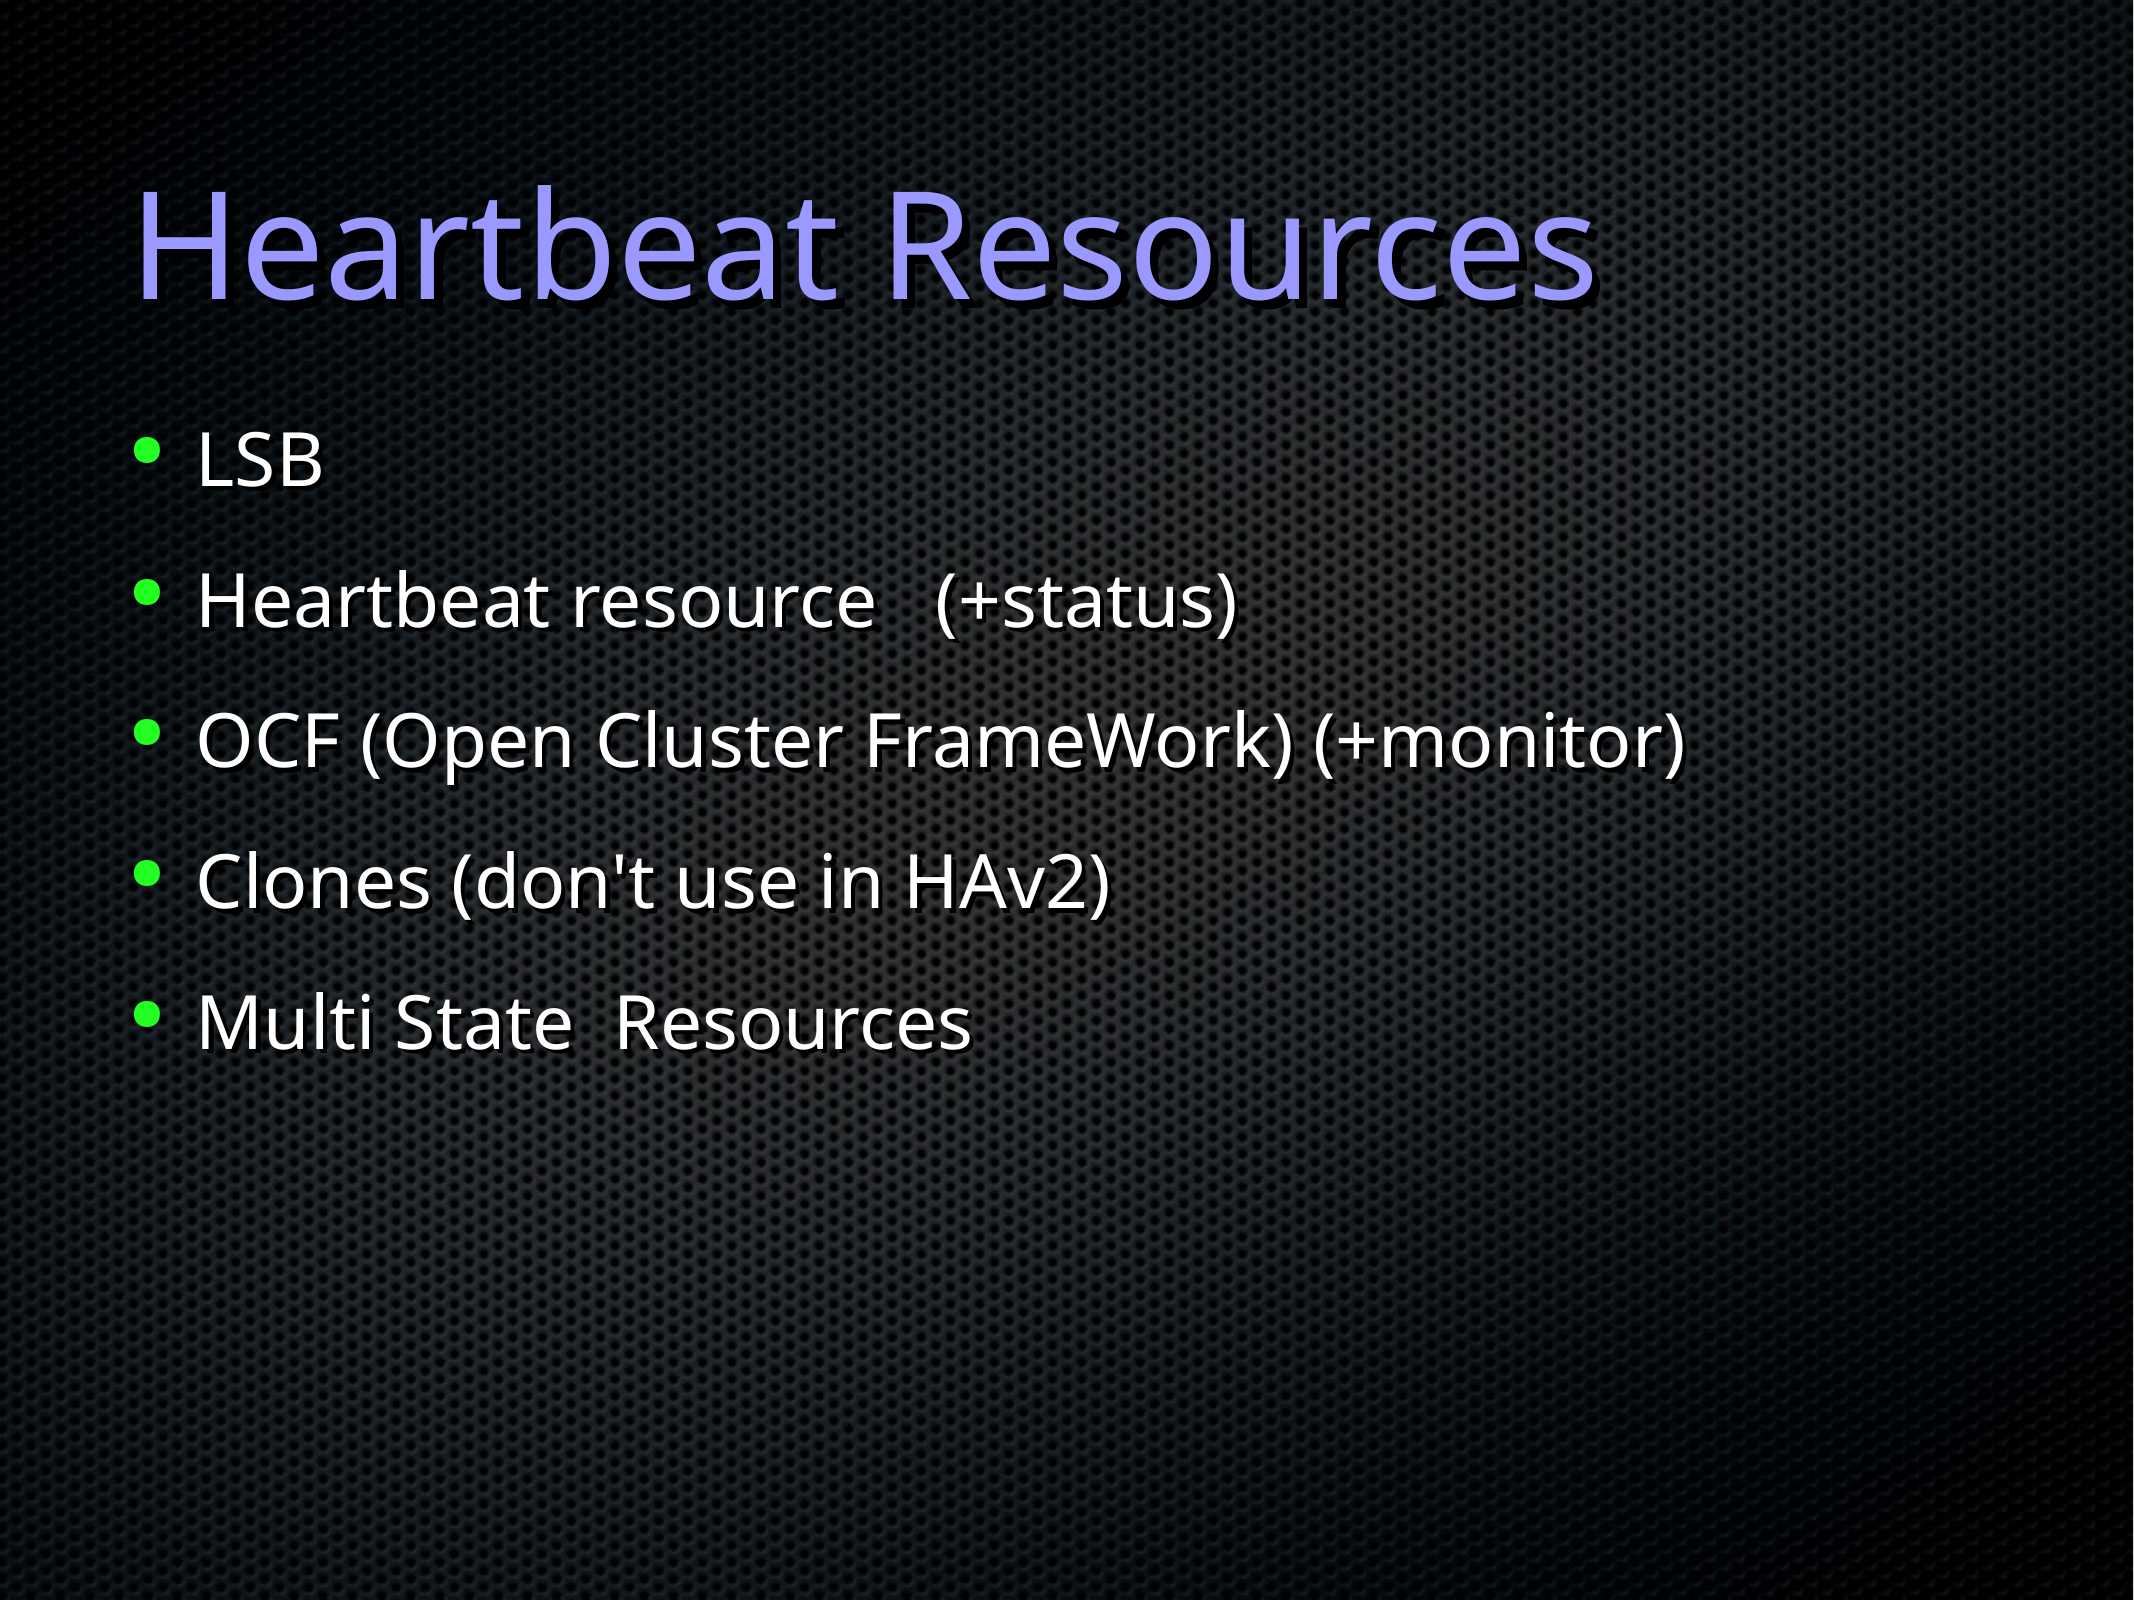

# Heartbeat Resources
LSB
Heartbeat resource (+status)
OCF (Open Cluster FrameWork) (+monitor)
Clones (don't use in HAv2)
Multi State Resources